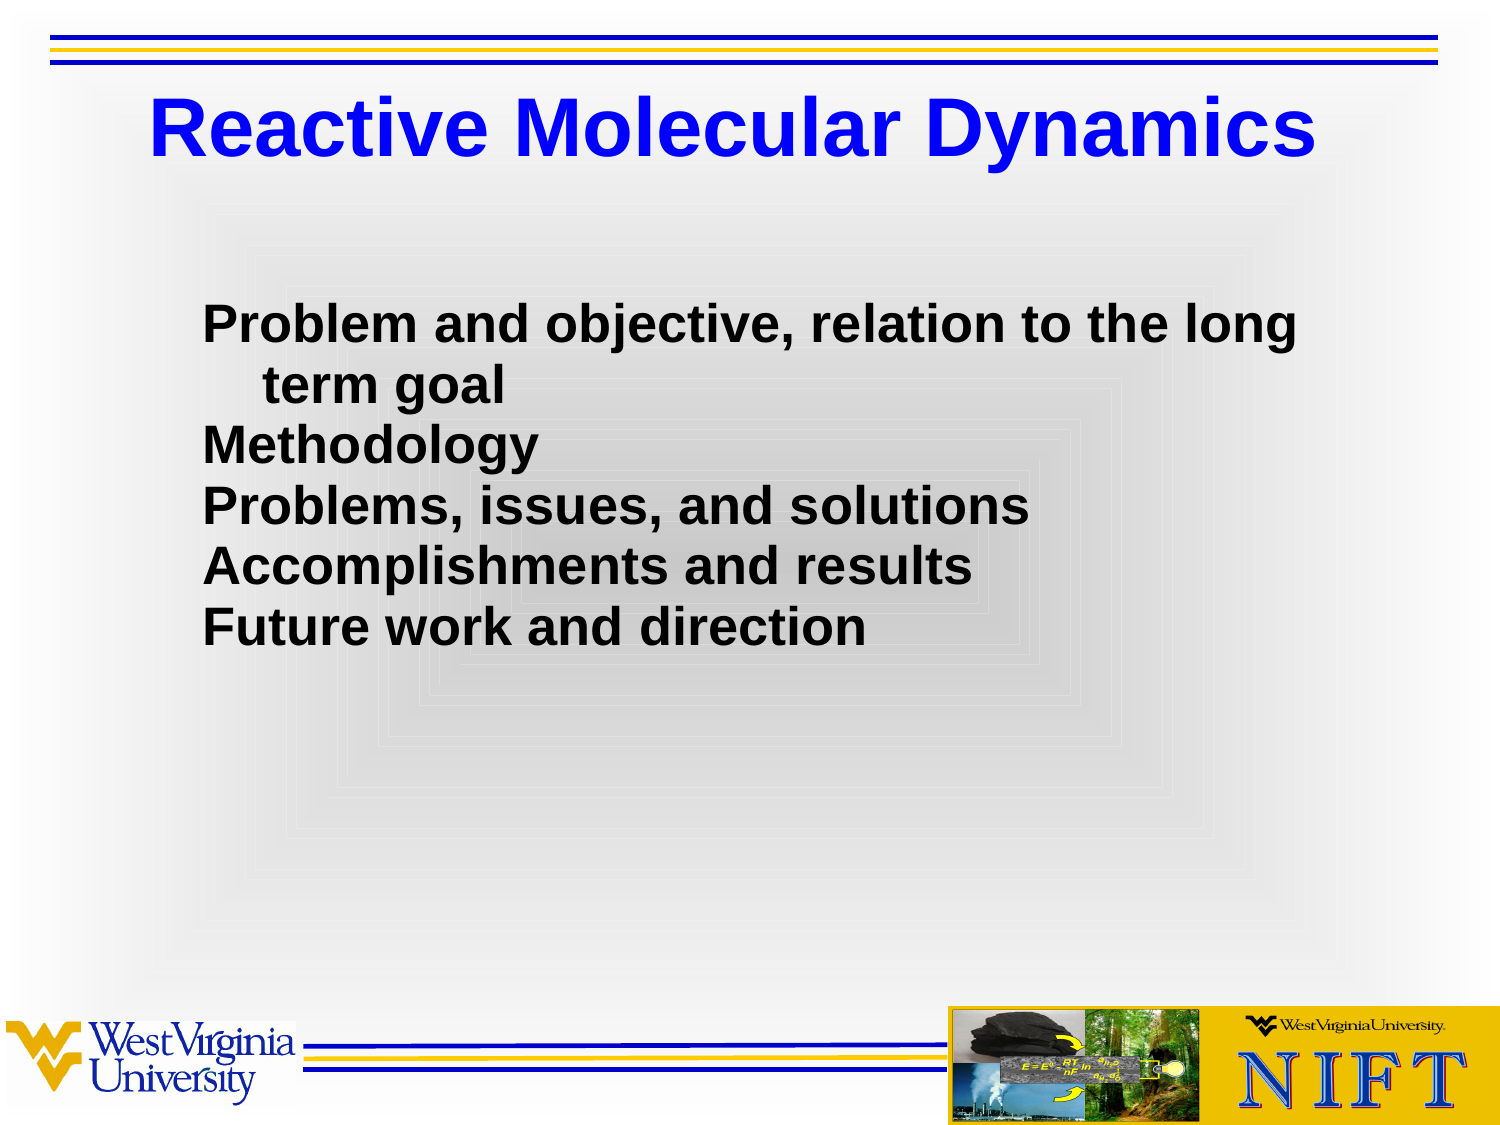

Reactive Molecular Dynamics
Problem and objective, relation to the long term goal
Methodology
Problems, issues, and solutions
Accomplishments and results
Future work and direction